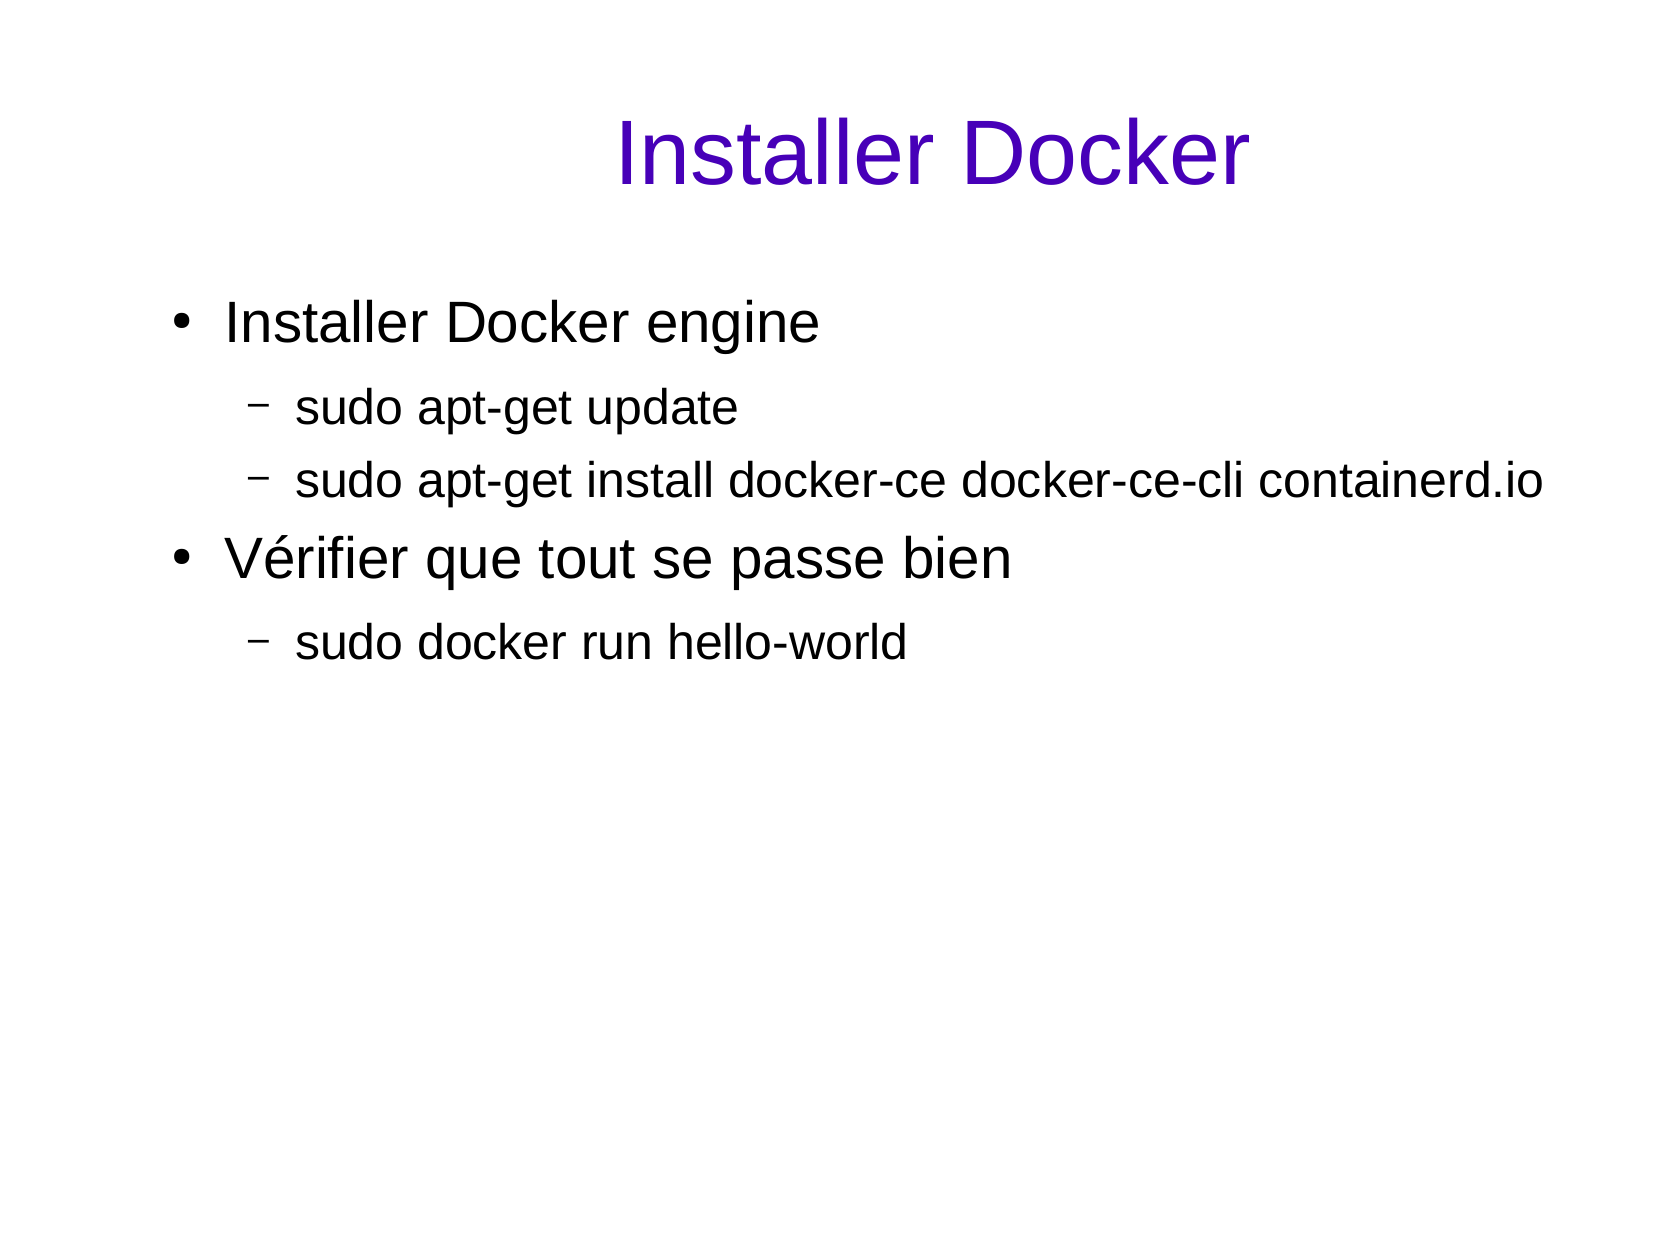

# Installer Docker
Installer Docker engine
sudo apt-get update
sudo apt-get install docker-ce docker-ce-cli containerd.io
Vérifier que tout se passe bien
sudo docker run hello-world